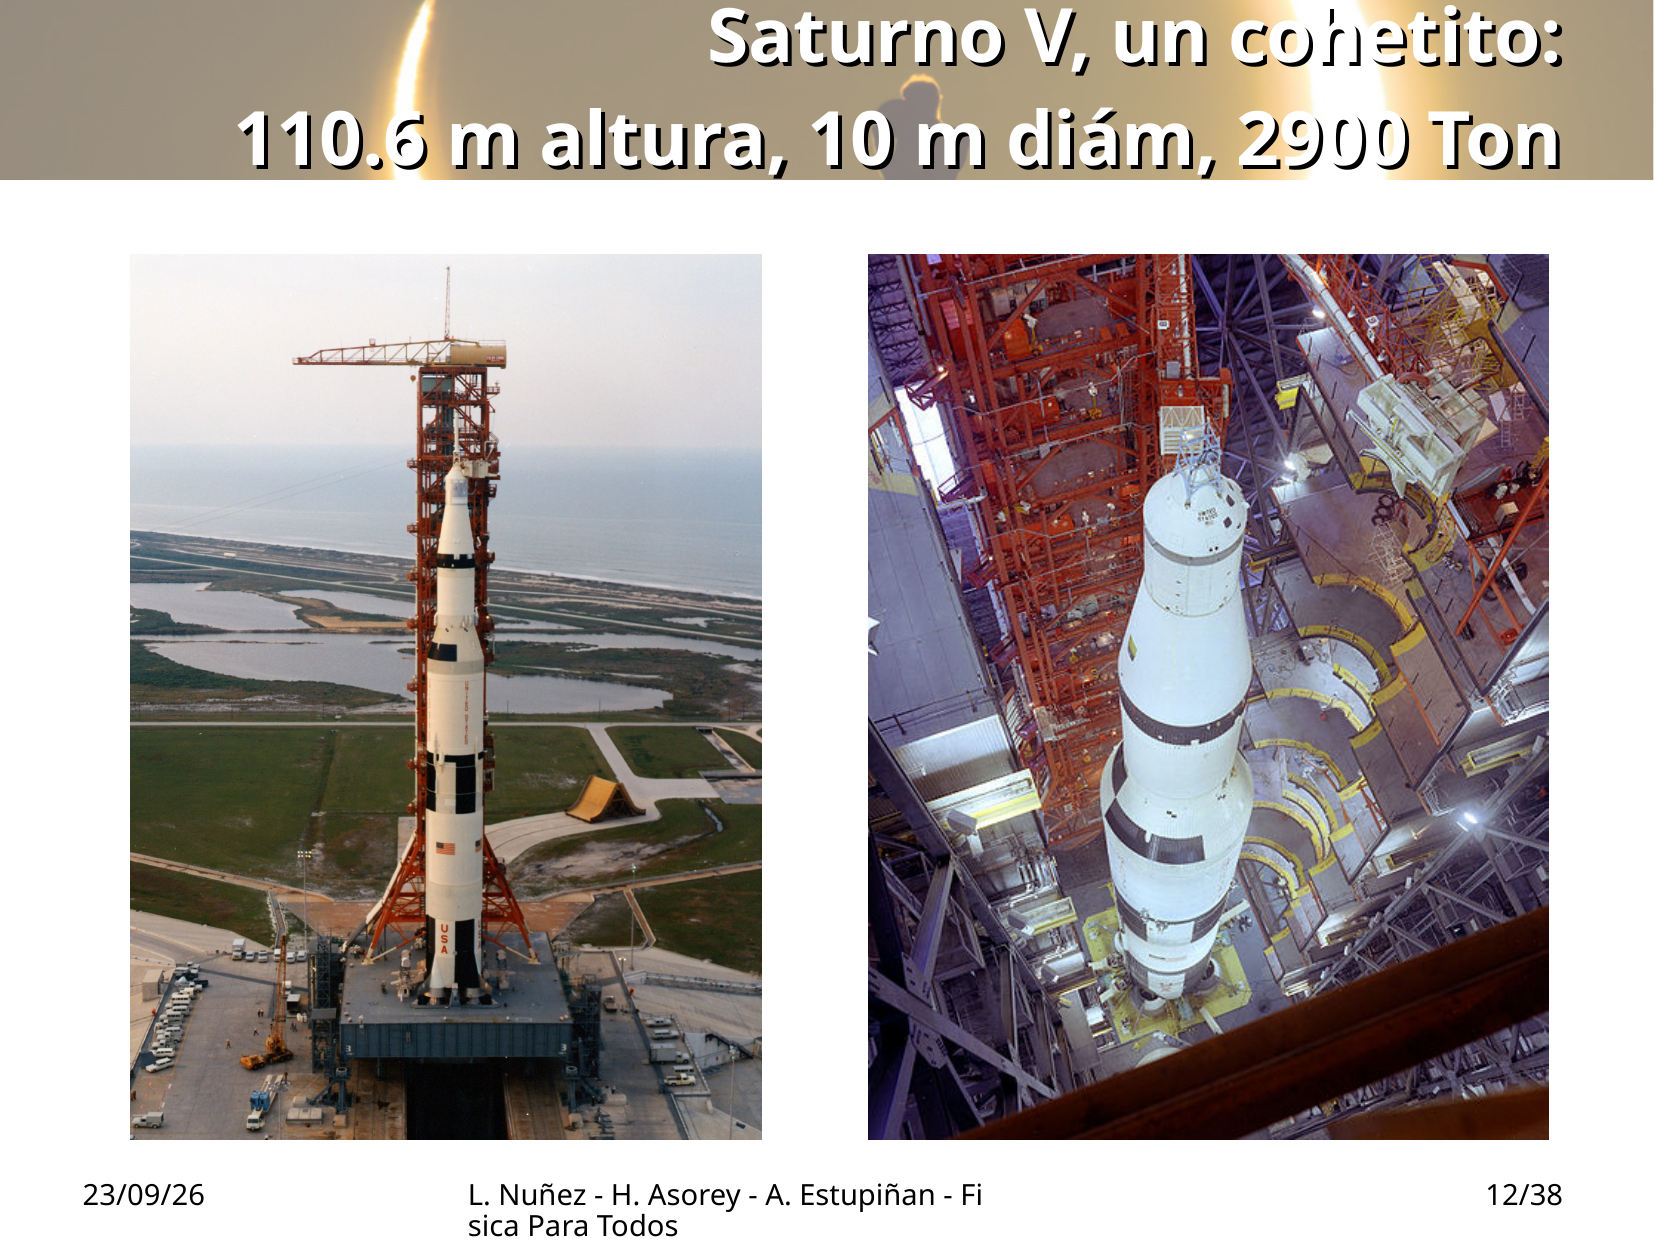

# Saturno V, un cohetito: 110.6 m altura, 10 m diám, 2900 Ton
L. Nuñez - H. Asorey - A. Estupiñan - Fisica Para Todos
12